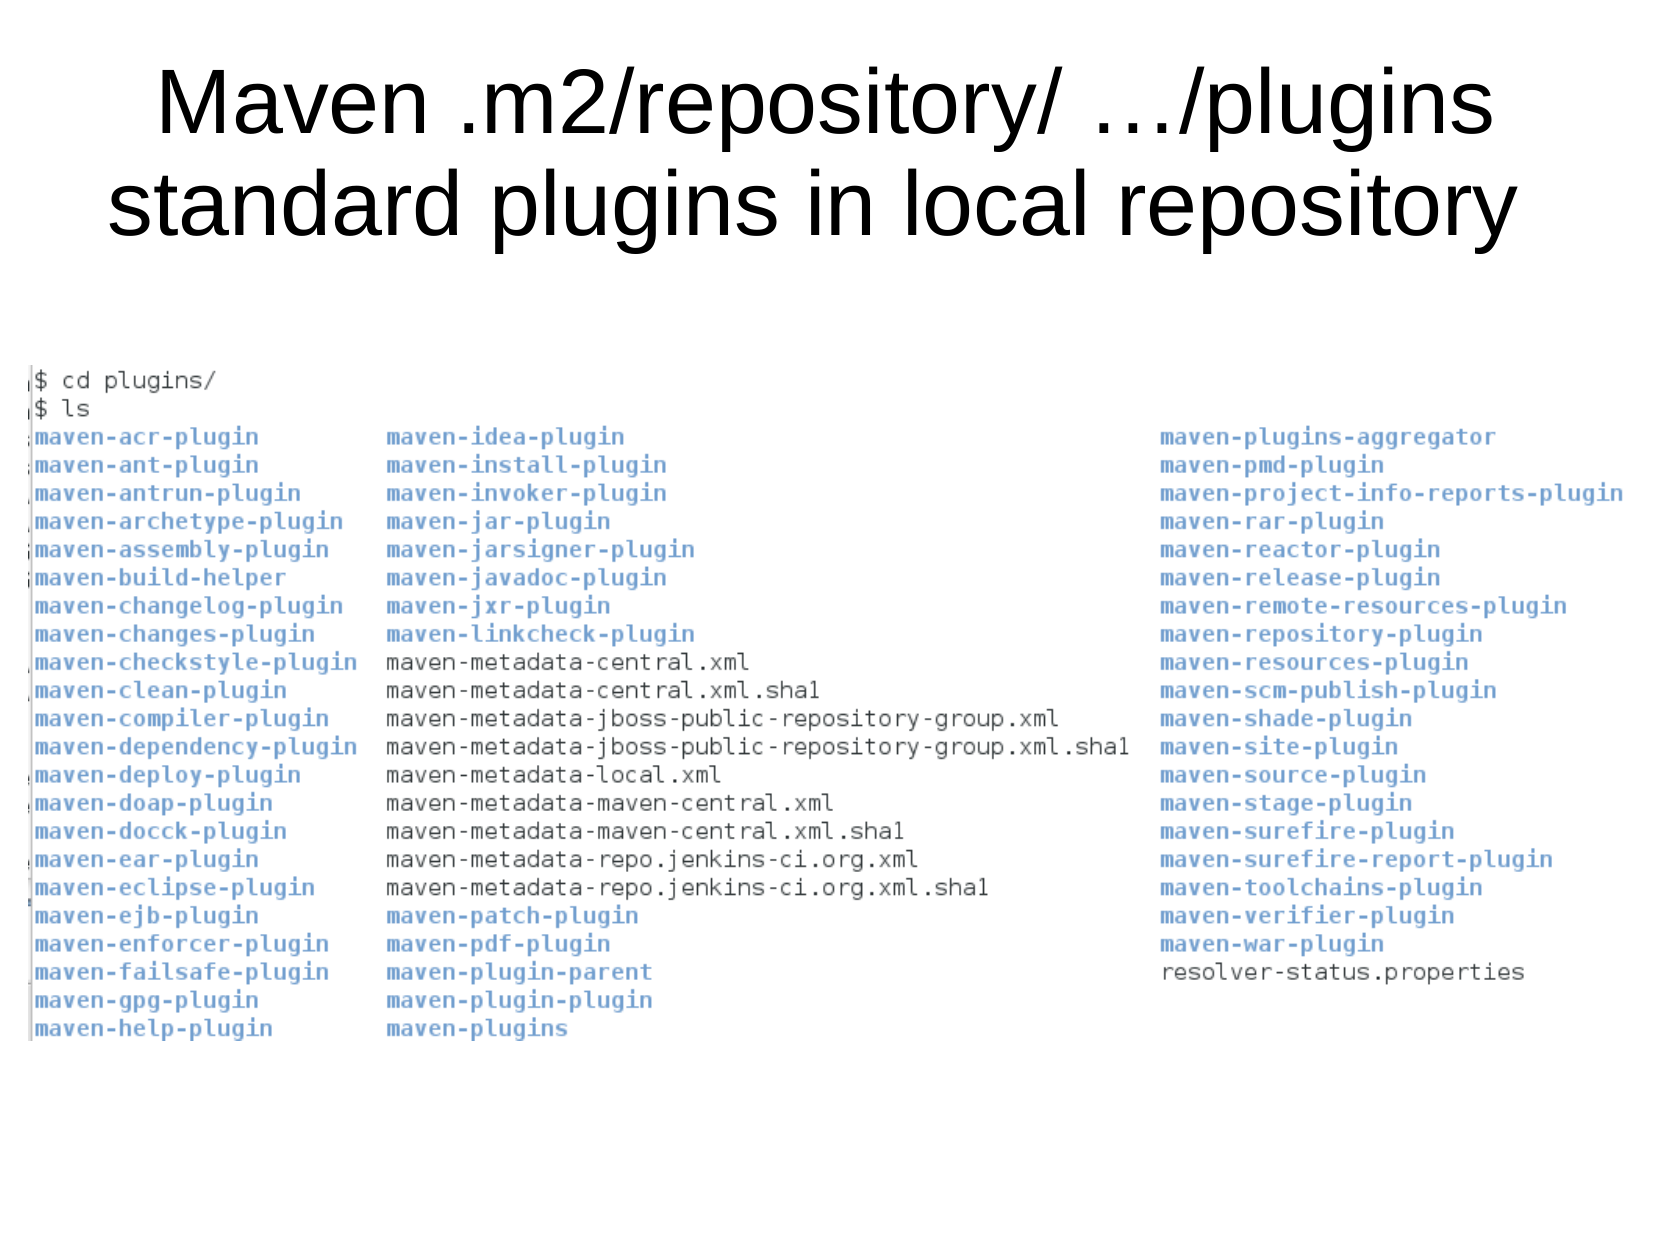

# Maven .m2/repository/ …/plugins standard plugins in local repository